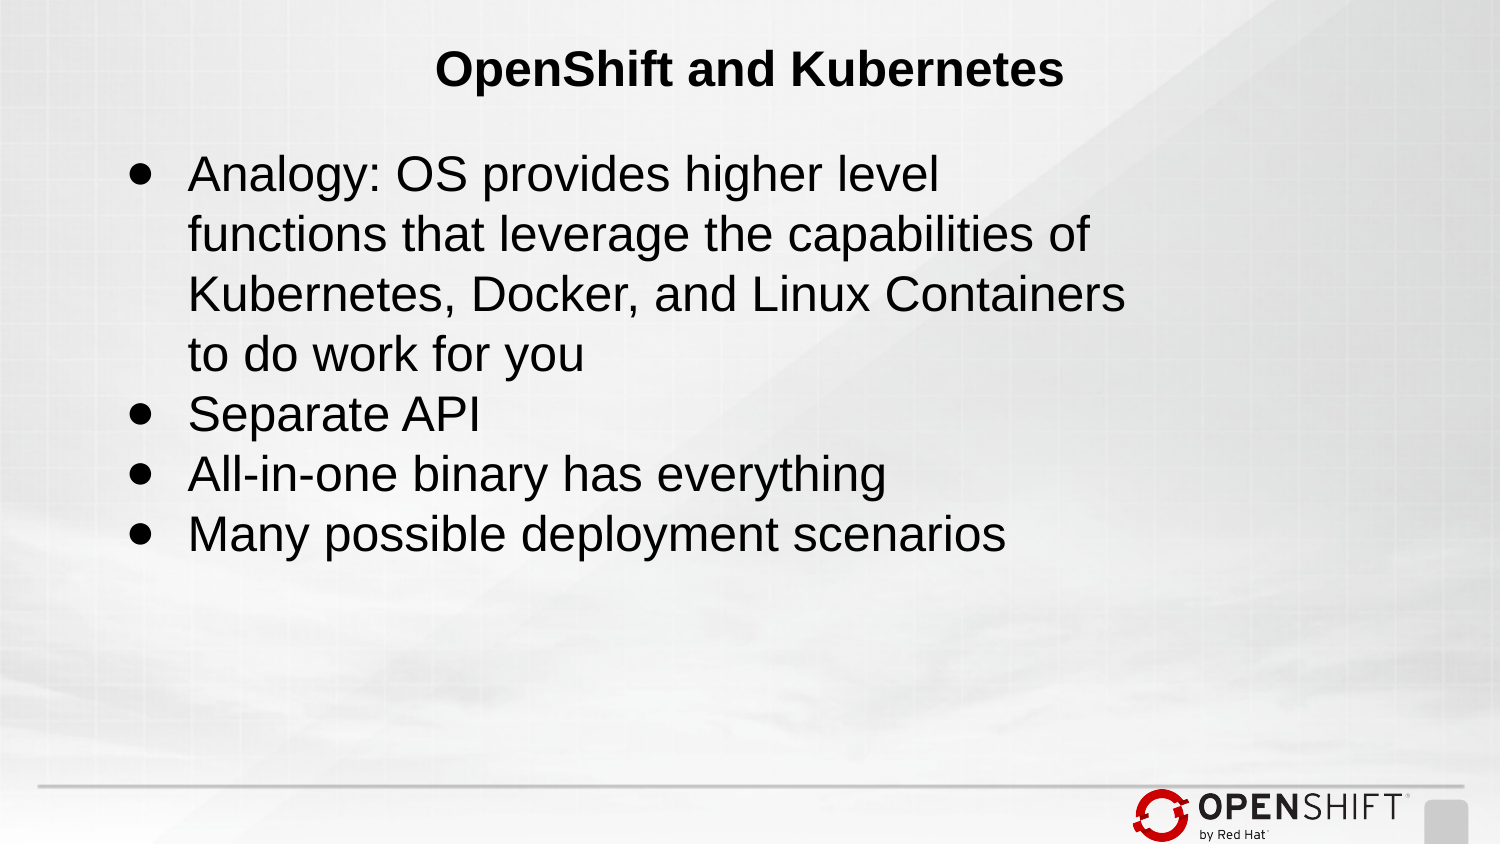

# OpenShift and Kubernetes
Analogy: OS provides higher level functions that leverage the capabilities of Kubernetes, Docker, and Linux Containers to do work for you
Separate API
All-in-one binary has everything
Many possible deployment scenarios